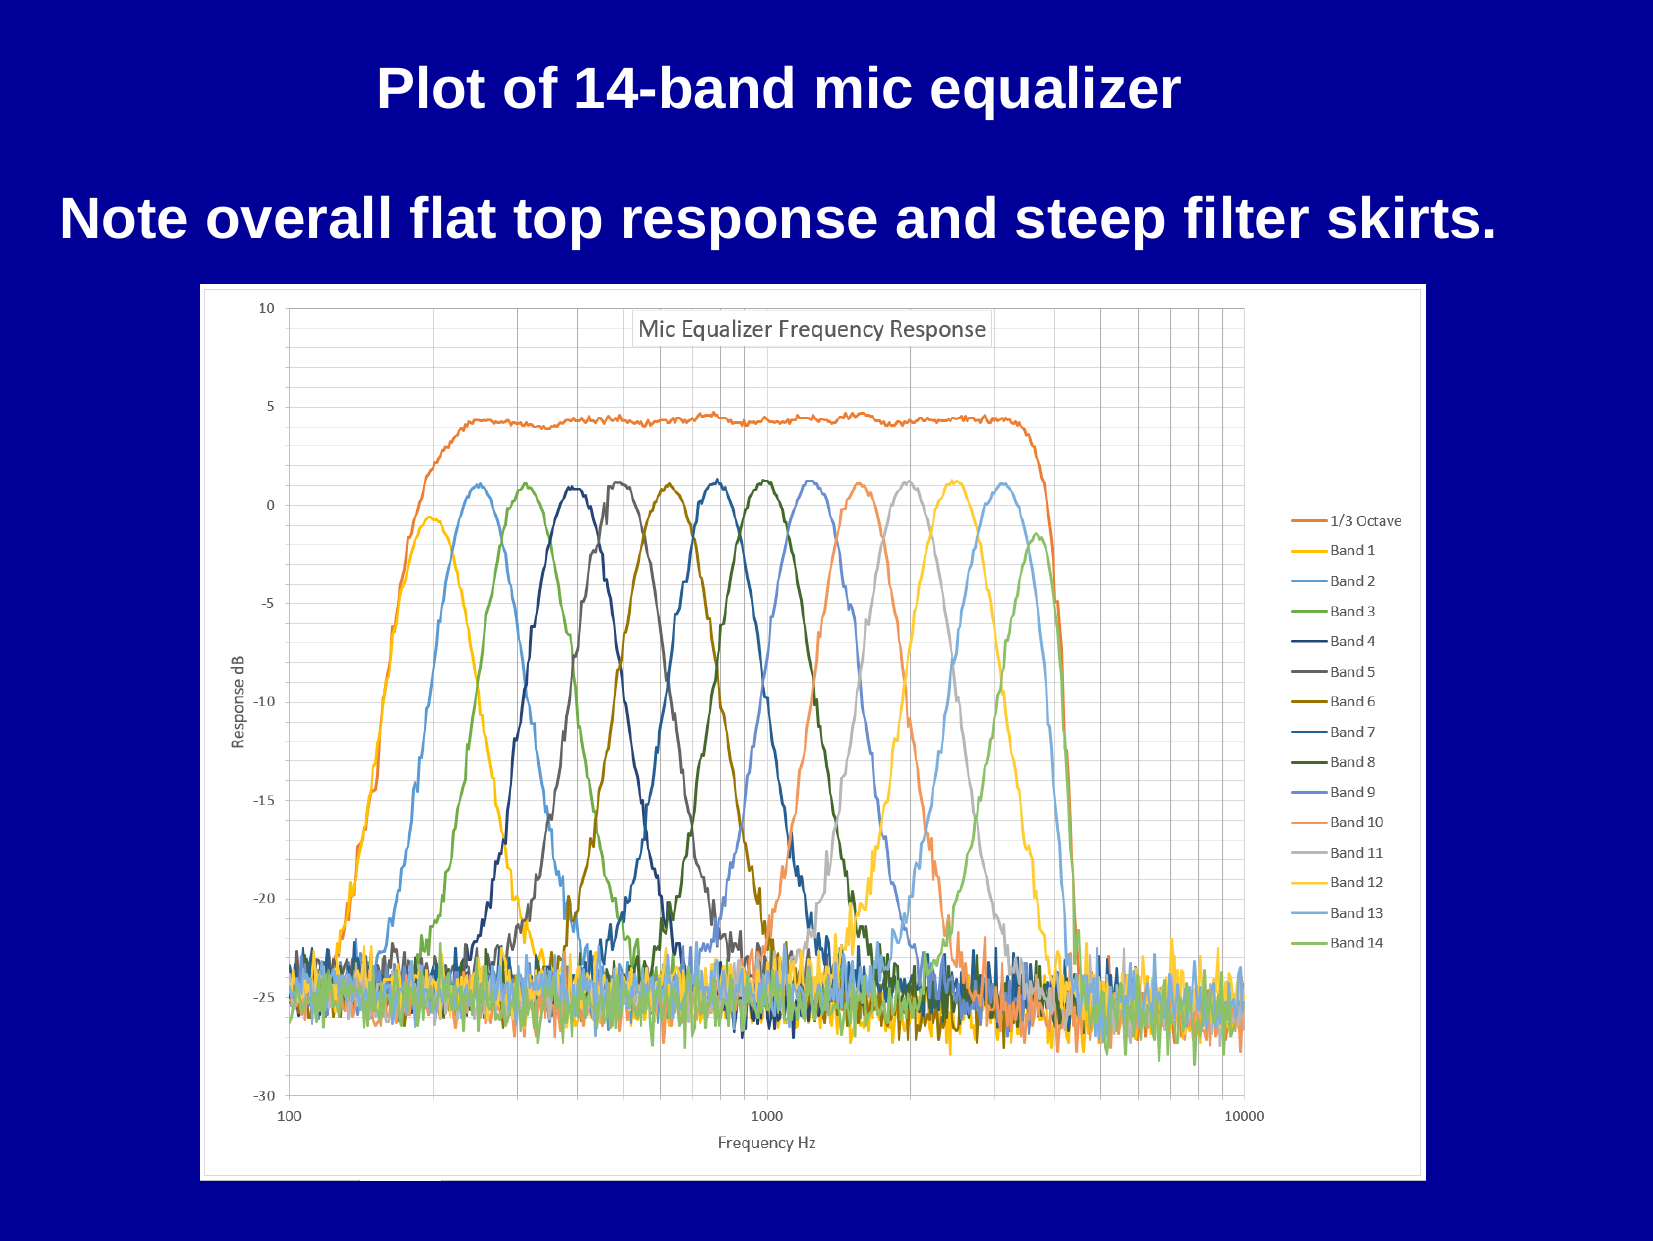

Plot of 14-band mic equalizer
Note overall flat top response and steep filter skirts.